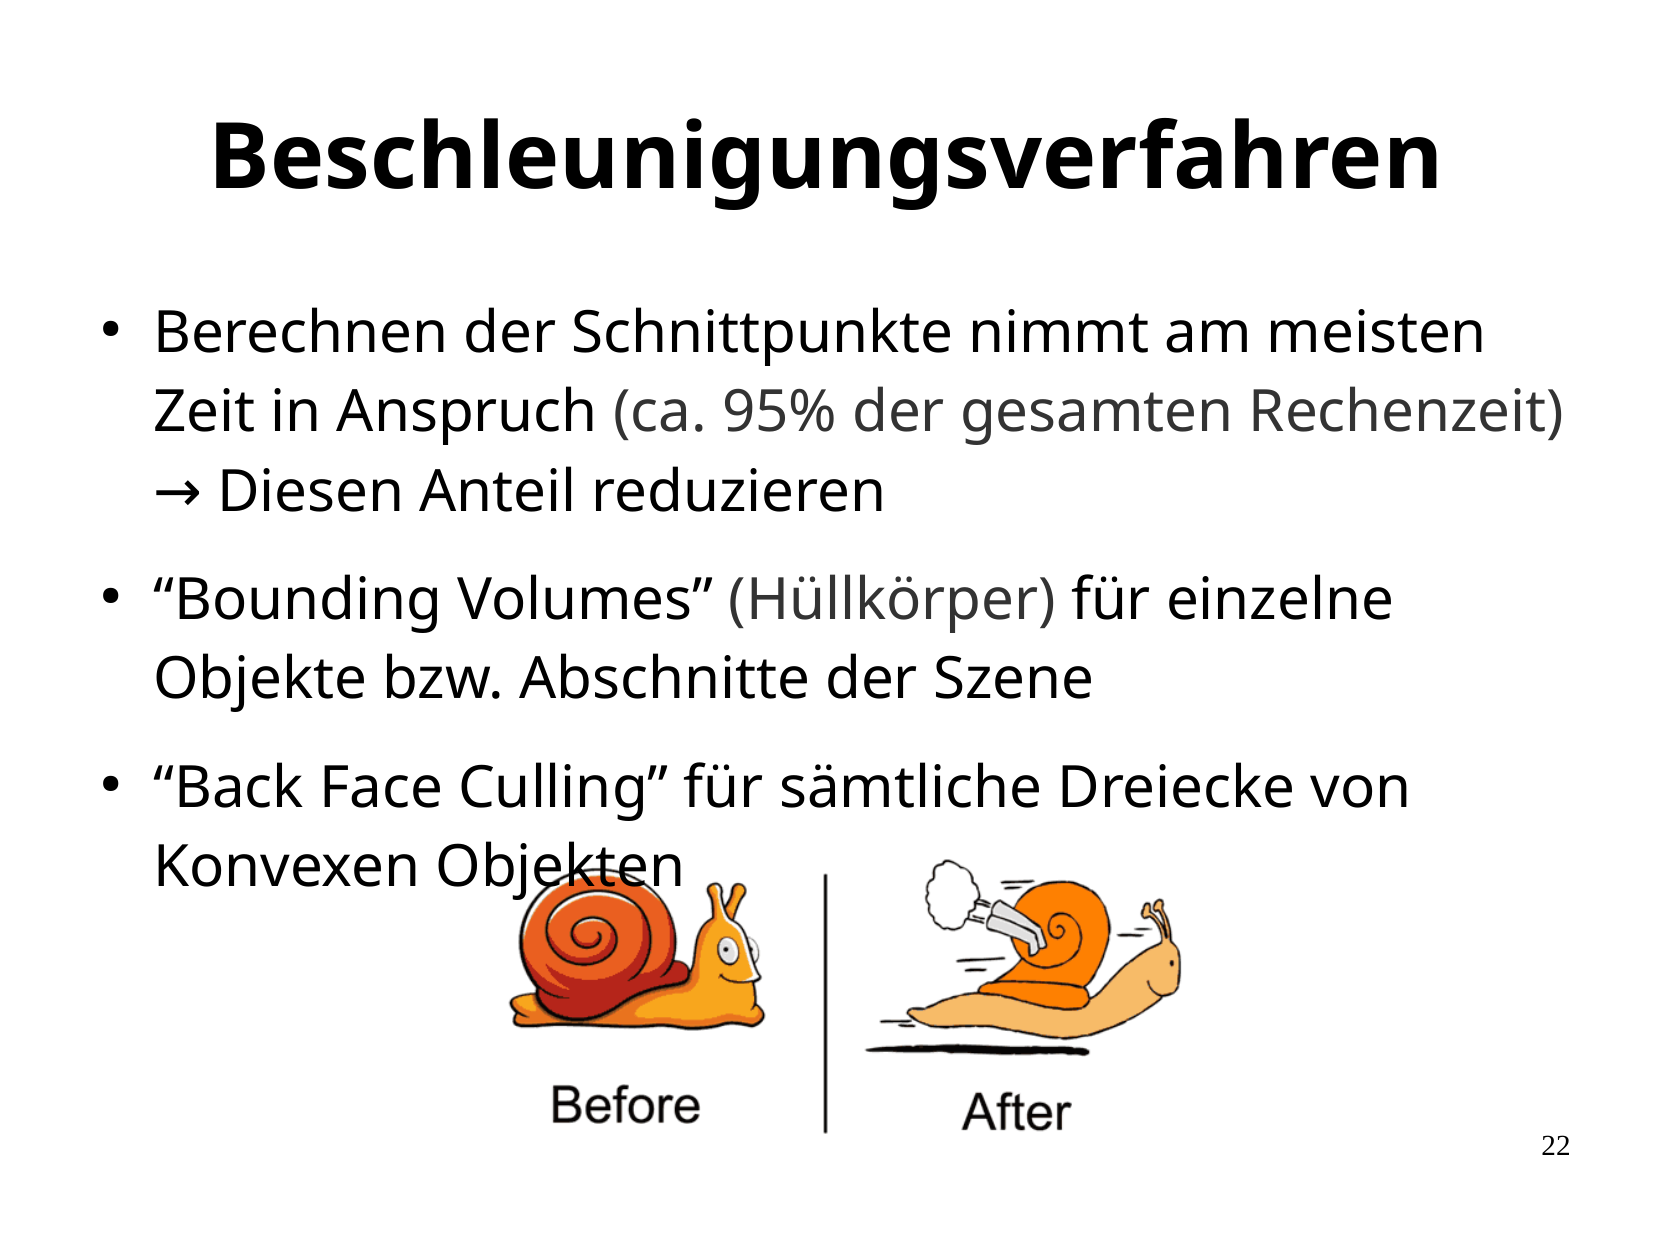

# Beschleunigungsverfahren
Berechnen der Schnittpunkte nimmt am meisten Zeit in Anspruch (ca. 95% der gesamten Rechenzeit) → Diesen Anteil reduzieren
“Bounding Volumes” (Hüllkörper) für einzelne Objekte bzw. Abschnitte der Szene
“Back Face Culling” für sämtliche Dreiecke von Konvexen Objekten
22